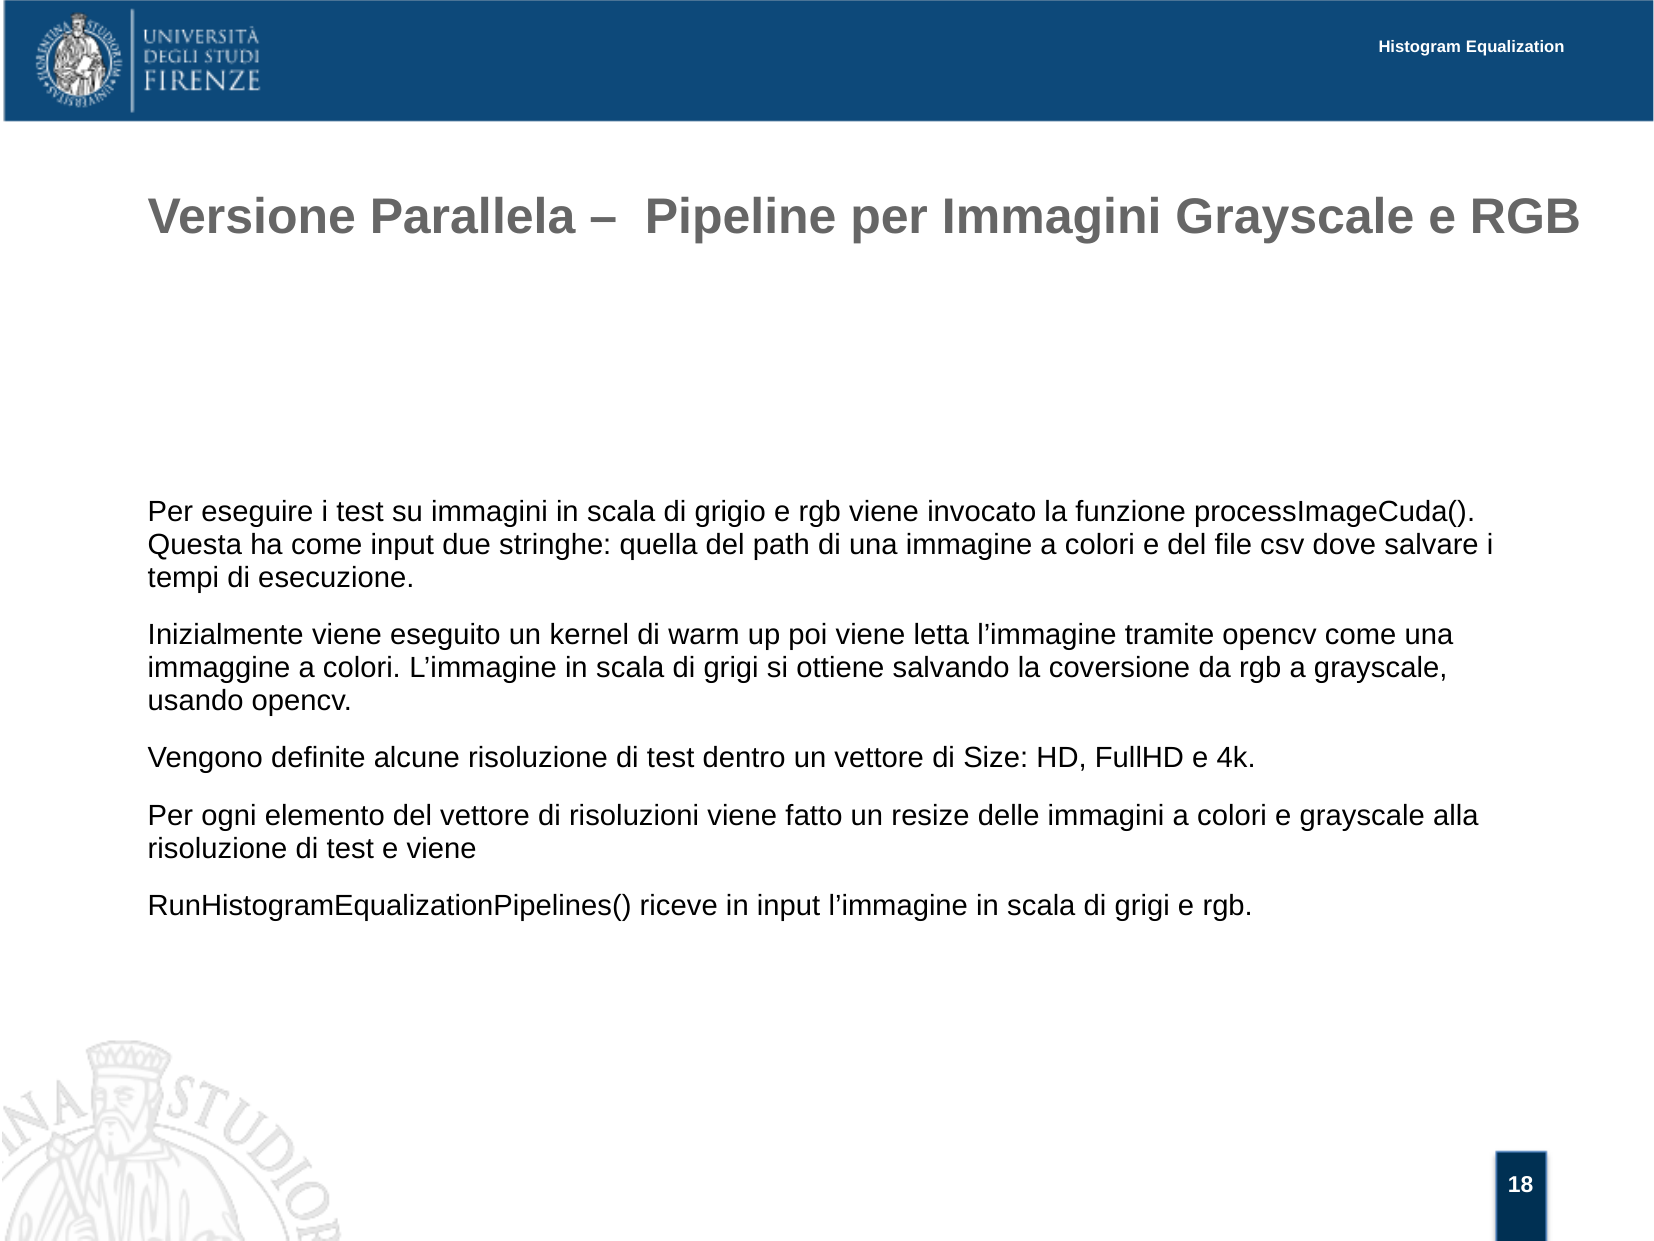

Histogram Equalization
Versione Parallela – Pipeline per Immagini Grayscale e RGB
Per eseguire i test su immagini in scala di grigio e rgb viene invocato la funzione processImageCuda().
Questa ha come input due stringhe: quella del path di una immagine a colori e del file csv dove salvare i tempi di esecuzione.
Inizialmente viene eseguito un kernel di warm up poi viene letta l’immagine tramite opencv come una immaggine a colori. L’immagine in scala di grigi si ottiene salvando la coversione da rgb a grayscale, usando opencv.
Vengono definite alcune risoluzione di test dentro un vettore di Size: HD, FullHD e 4k.
Per ogni elemento del vettore di risoluzioni viene fatto un resize delle immagini a colori e grayscale alla risoluzione di test e viene
RunHistogramEqualizationPipelines() riceve in input l’immagine in scala di grigi e rgb.
18